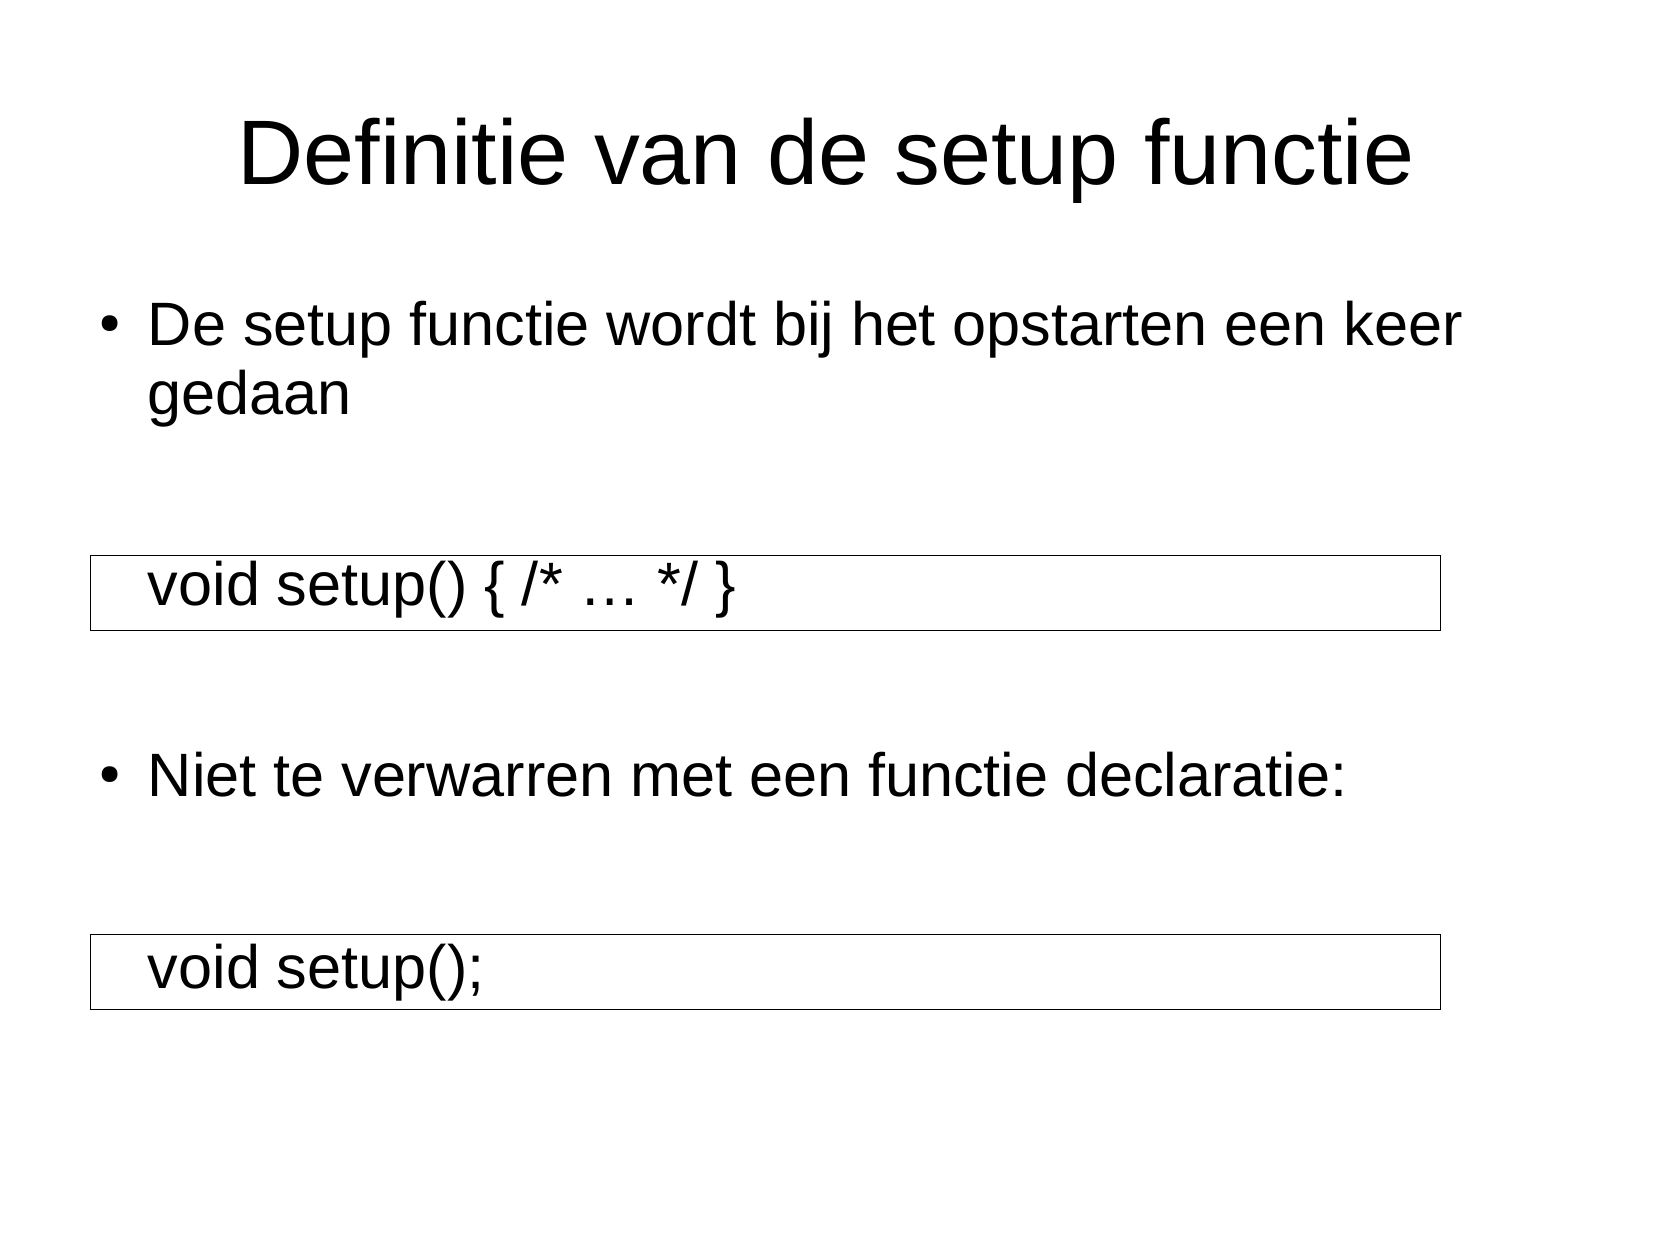

# Definitie van de setup functie
De setup functie wordt bij het opstarten een keer gedaan
void setup() { /* … */ }
Niet te verwarren met een functie declaratie:
void setup();